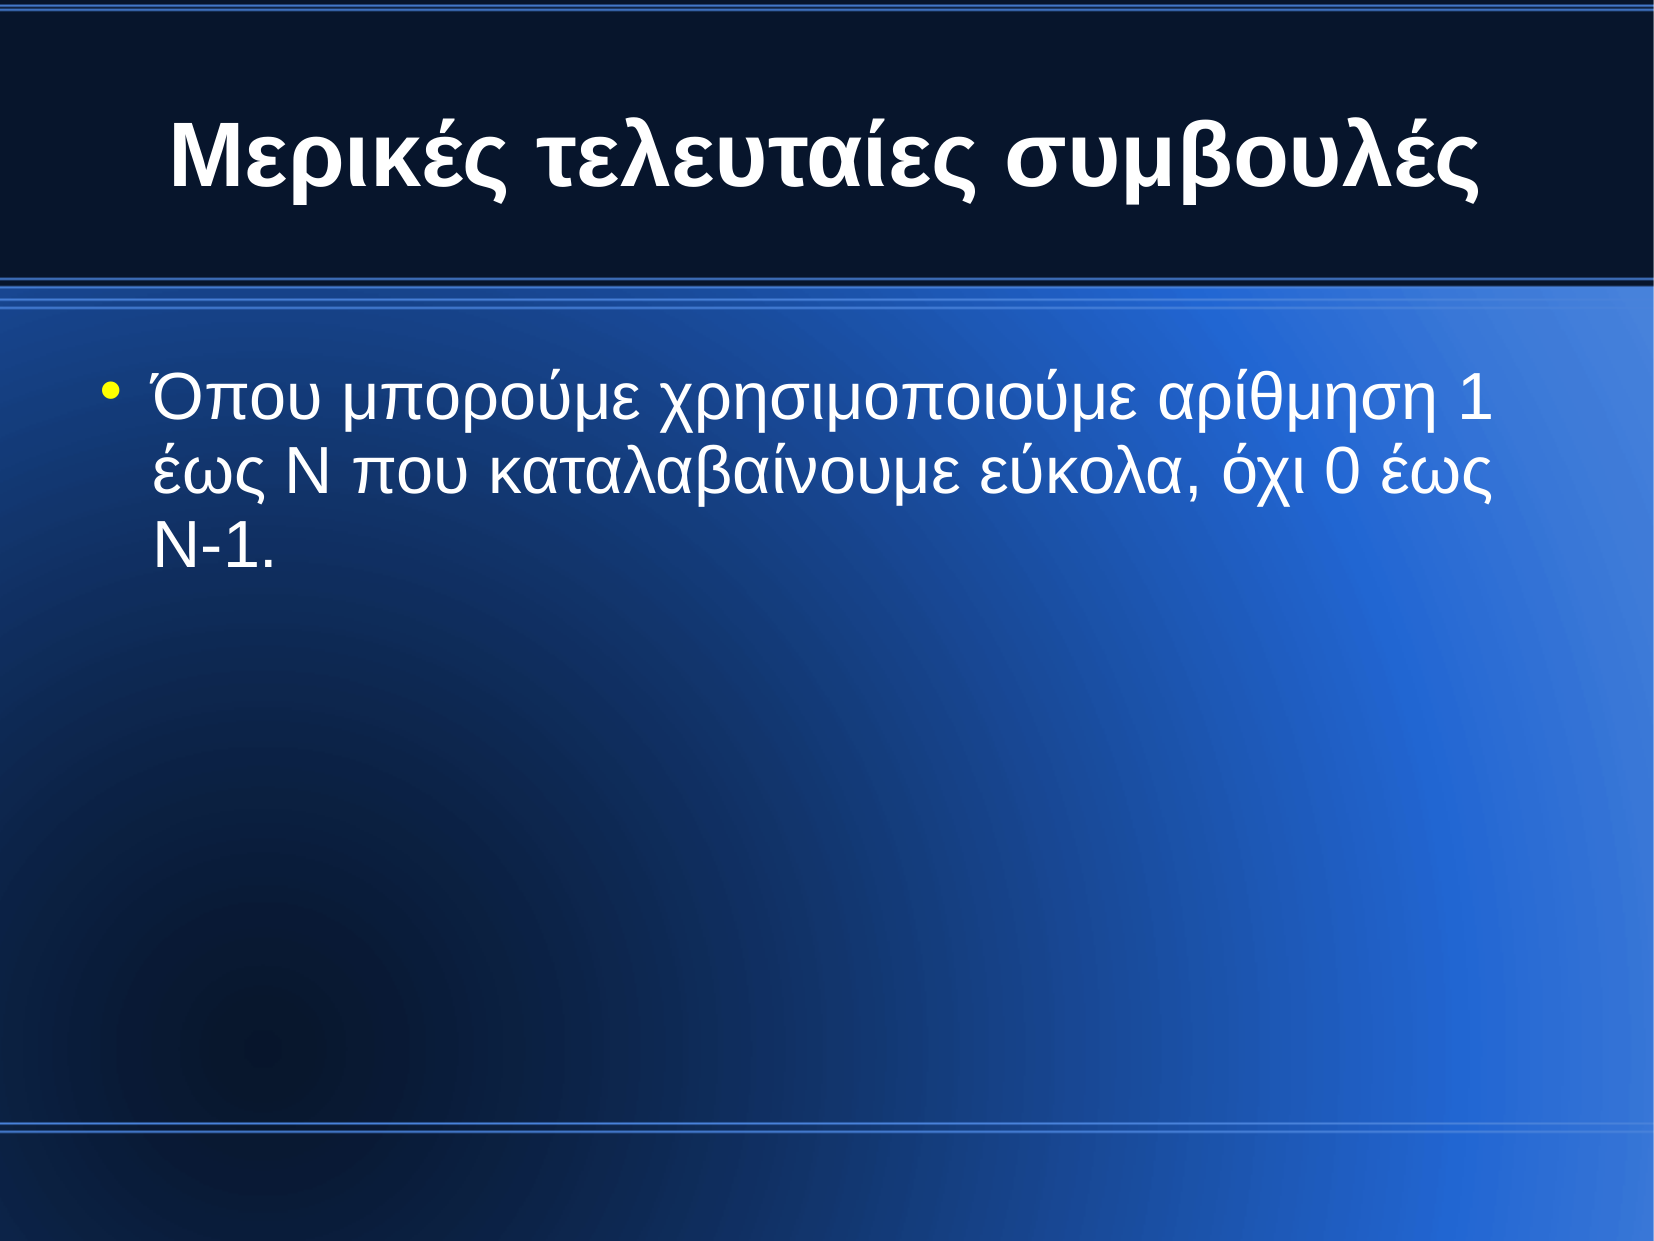

# Μερικές τελευταίες συμβουλές
Όπου μπορούμε χρησιμοποιούμε αρίθμηση 1 έως Ν που καταλαβαίνουμε εύκολα, όχι 0 έως Ν-1.